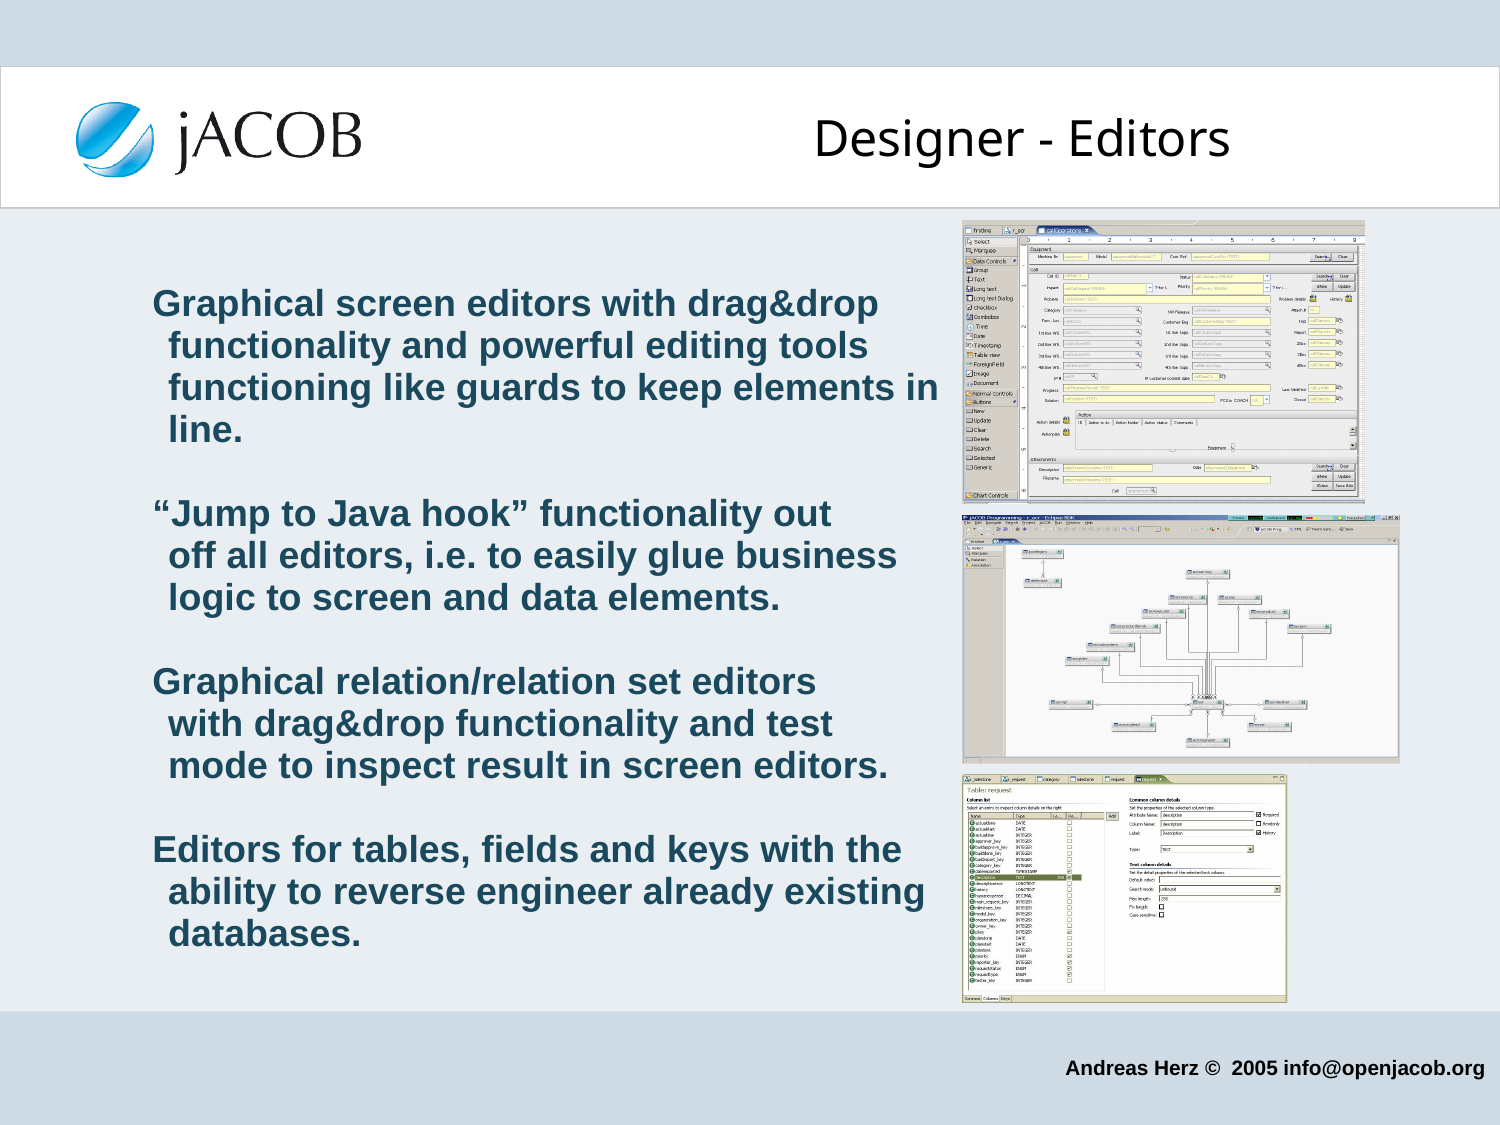

# Designer - Editors
Graphical screen editors with drag&drop
functionality and powerful editing tools
functioning like guards to keep elements in line.
“Jump to Java hook” functionality out
off all editors, i.e. to easily glue business
logic to screen and data elements.
Graphical relation/relation set editors
with drag&drop functionality and test
mode to inspect result in screen editors.
Editors for tables, fields and keys with the
ability to reverse engineer already existing
databases.